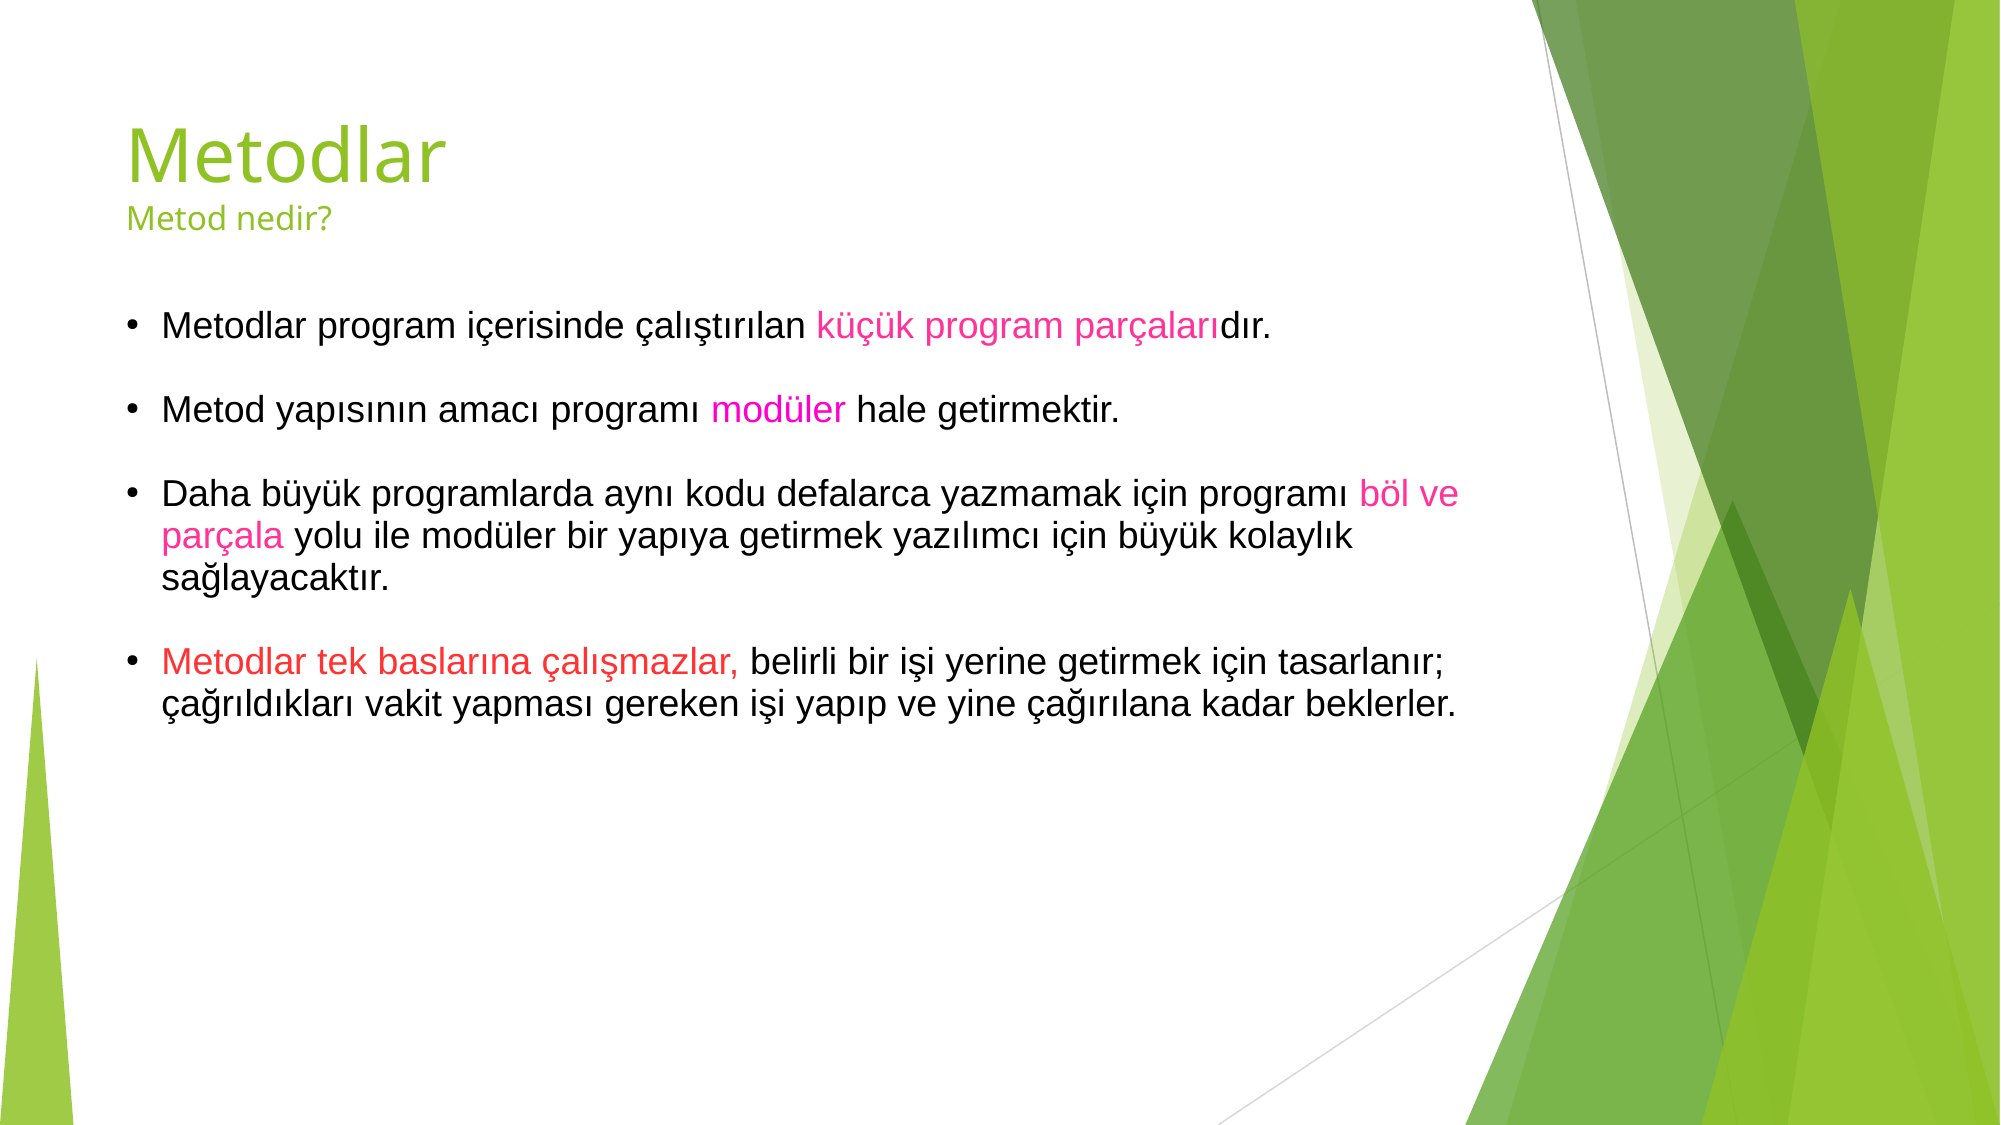

# Metodlar Metod nedir?
Metodlar program içerisinde çalıştırılan küçük program parçalarıdır.
Metod yapısının amacı programı modüler hale getirmektir.
Daha büyük programlarda aynı kodu defalarca yazmamak için programı böl ve parçala yolu ile modüler bir yapıya getirmek yazılımcı için büyük kolaylık sağlayacaktır.
Metodlar tek baslarına çalışmazlar, belirli bir işi yerine getirmek için tasarlanır; çağrıldıkları vakit yapması gereken işi yapıp ve yine çağırılana kadar beklerler.